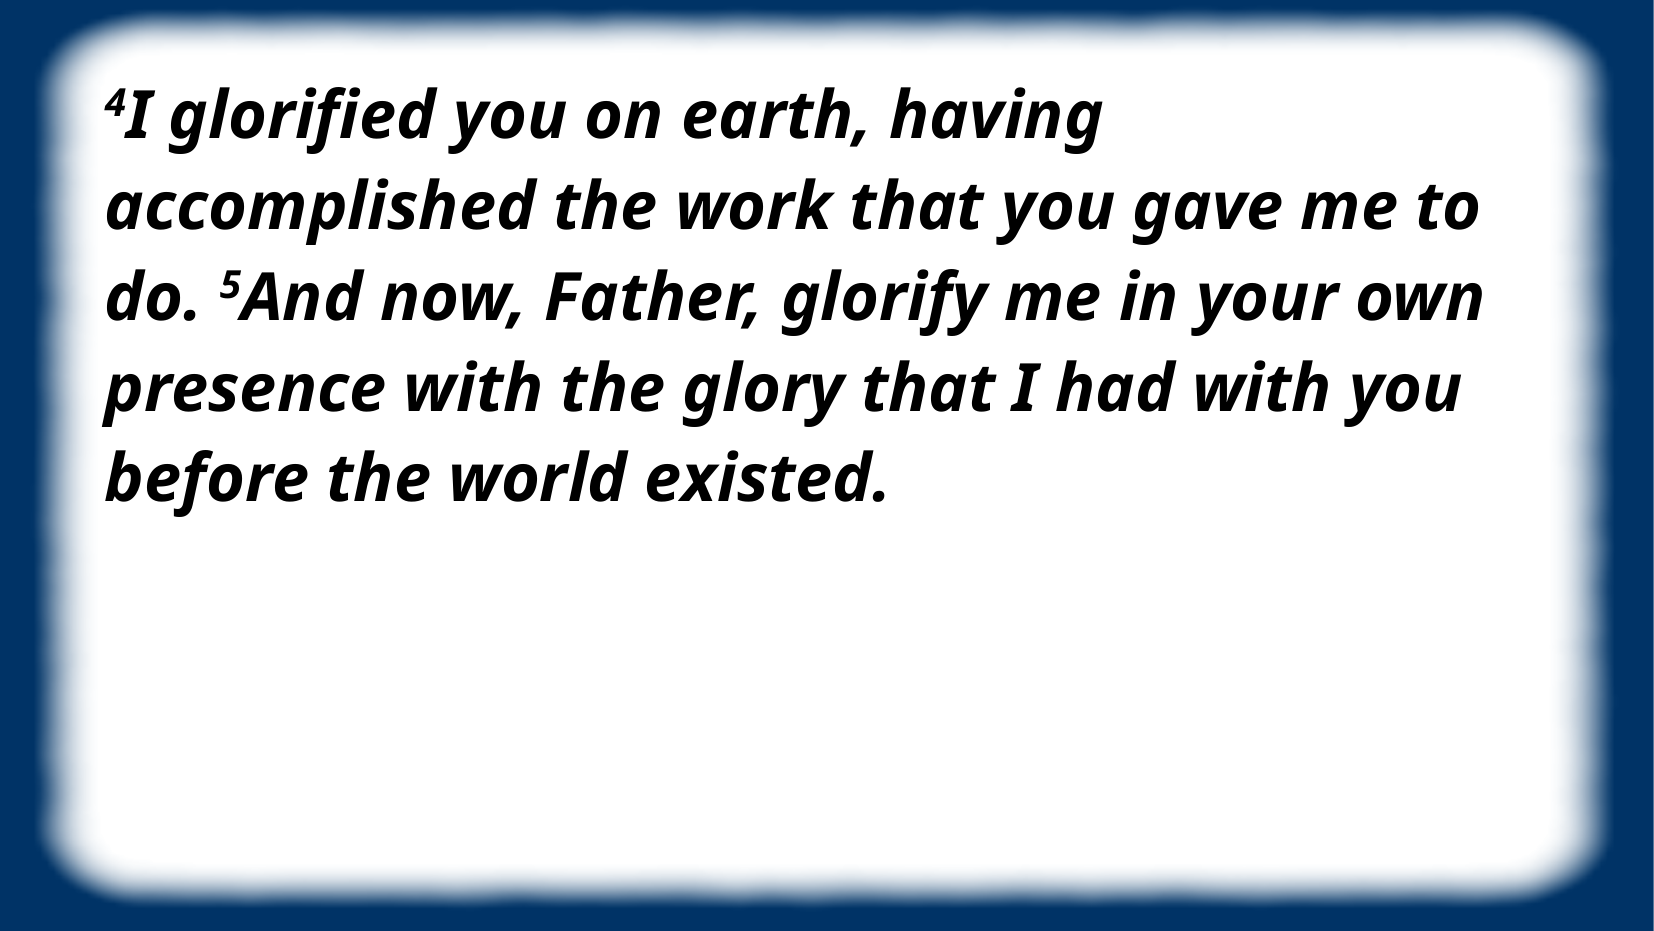

4I glorified you on earth, having accomplished the work that you gave me to do. 5And now, Father, glorify me in your own presence with the glory that I had with you before the world existed.